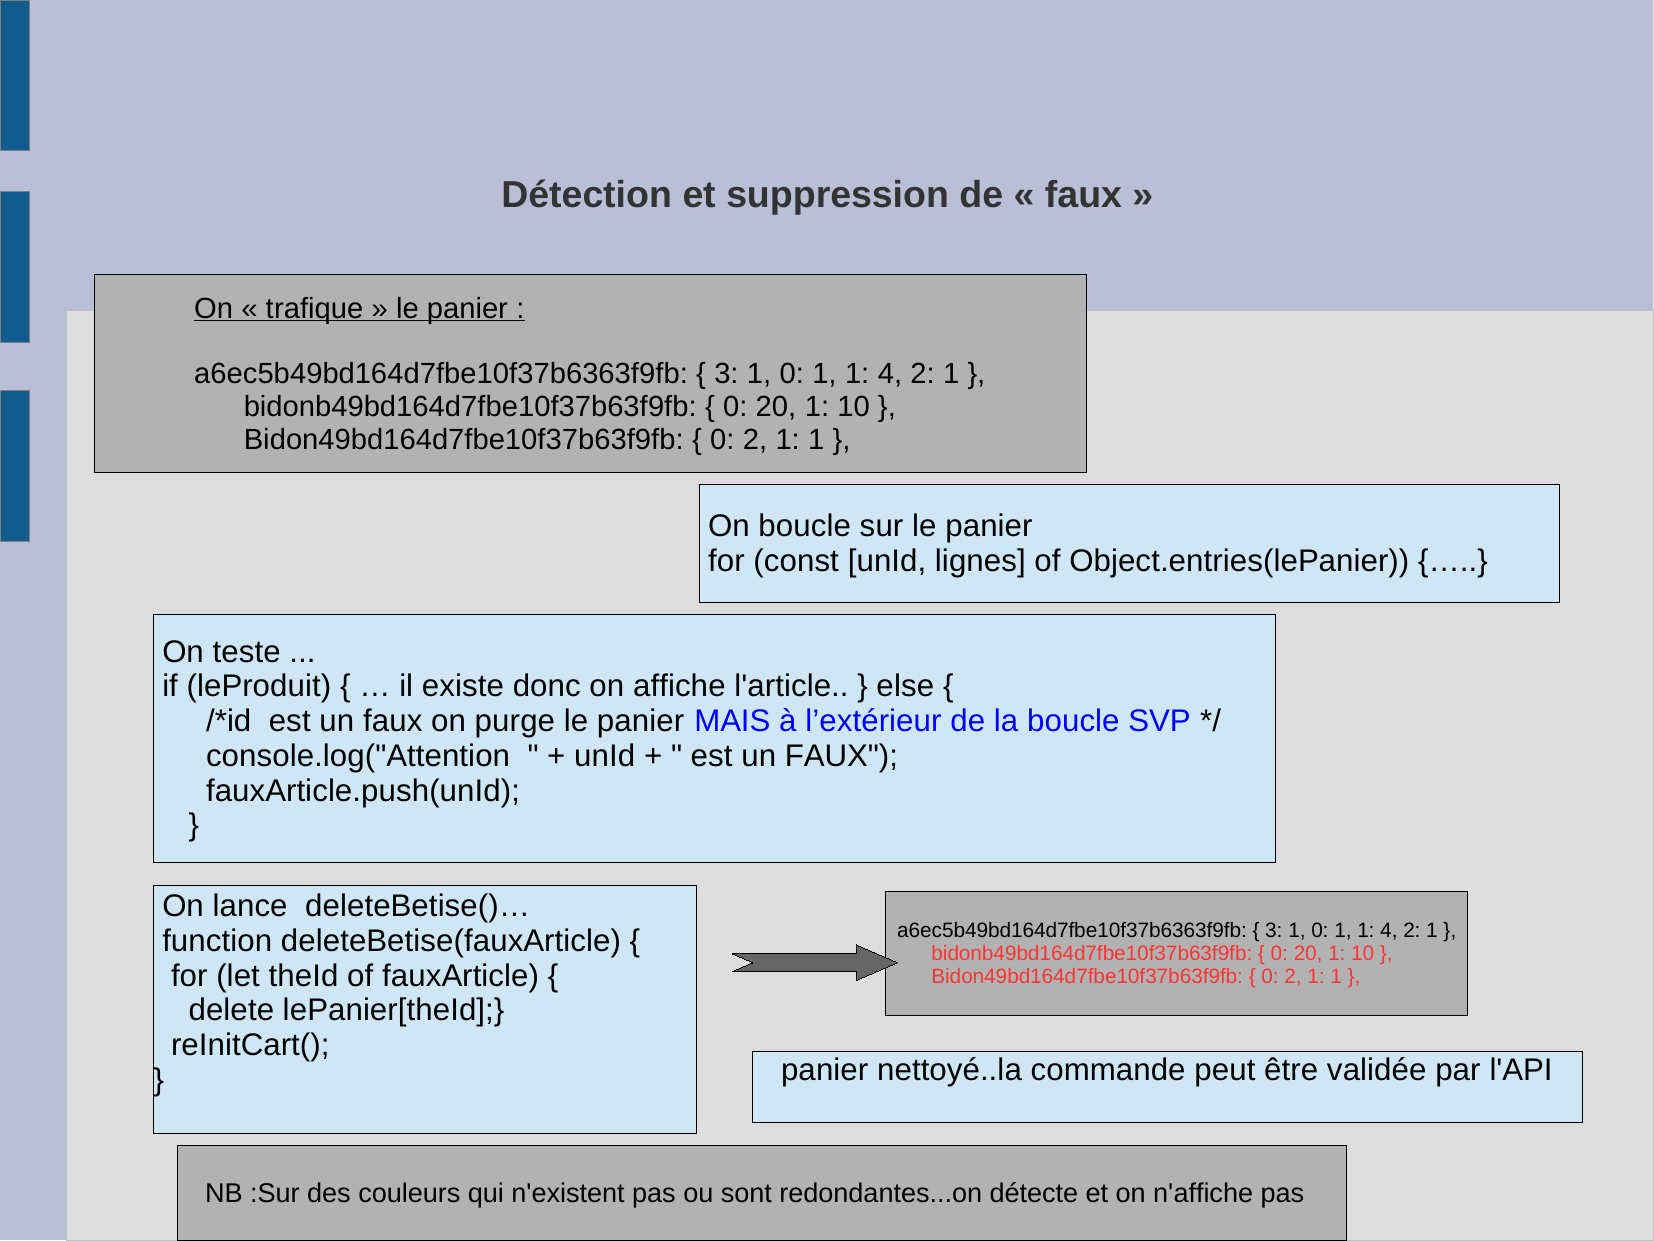

# Détection et suppression de « faux »
On « trafique » le panier :
a6ec5b49bd164d7fbe10f37b6363f9fb: { 3: 1, 0: 1, 1: 4, 2: 1 },
 bidonb49bd164d7fbe10f37b63f9fb: { 0: 20, 1: 10 },
 Bidon49bd164d7fbe10f37b63f9fb: { 0: 2, 1: 1 },
 On boucle sur le panier
 for (const [unId, lignes] of Object.entries(lePanier)) {…..}
 On teste ...
 if (leProduit) { … il existe donc on affiche l'article.. } else {
 /*id est un faux on purge le panier MAIS à l’extérieur de la boucle SVP */
 console.log("Attention " + unId + " est un FAUX");
 fauxArticle.push(unId);
 }
 On lance deleteBetise()…
 function deleteBetise(fauxArticle) {
 for (let theId of fauxArticle) {
 delete lePanier[theId];}
 reInitCart();
}
a6ec5b49bd164d7fbe10f37b6363f9fb: { 3: 1, 0: 1, 1: 4, 2: 1 },
 bidonb49bd164d7fbe10f37b63f9fb: { 0: 20, 1: 10 },
 Bidon49bd164d7fbe10f37b63f9fb: { 0: 2, 1: 1 },
panier nettoyé..la commande peut être validée par l'API
NB :Sur des couleurs qui n'existent pas ou sont redondantes...on détecte et on n'affiche pas